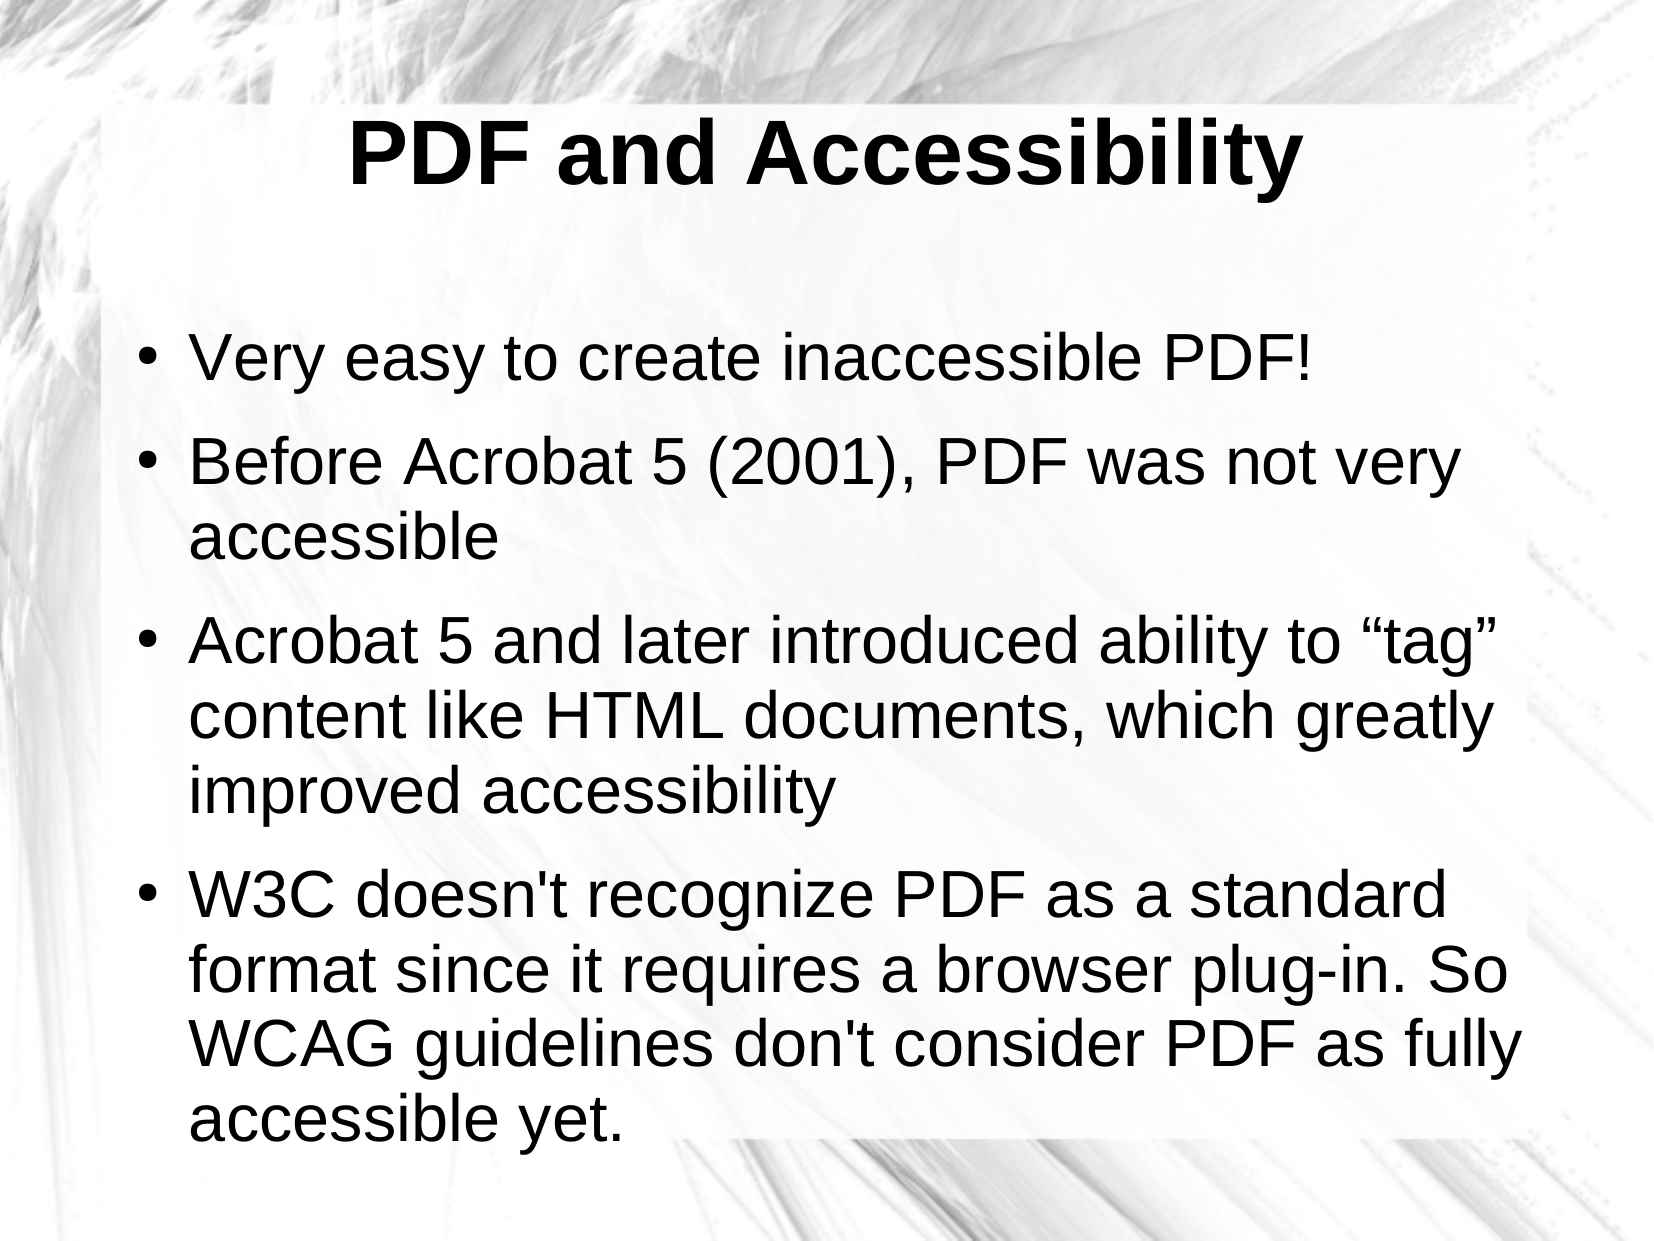

# PDF and Accessibility
Very easy to create inaccessible PDF!
Before Acrobat 5 (2001), PDF was not very accessible
Acrobat 5 and later introduced ability to “tag” content like HTML documents, which greatly improved accessibility
W3C doesn't recognize PDF as a standard format since it requires a browser plug-in. So WCAG guidelines don't consider PDF as fully accessible yet.